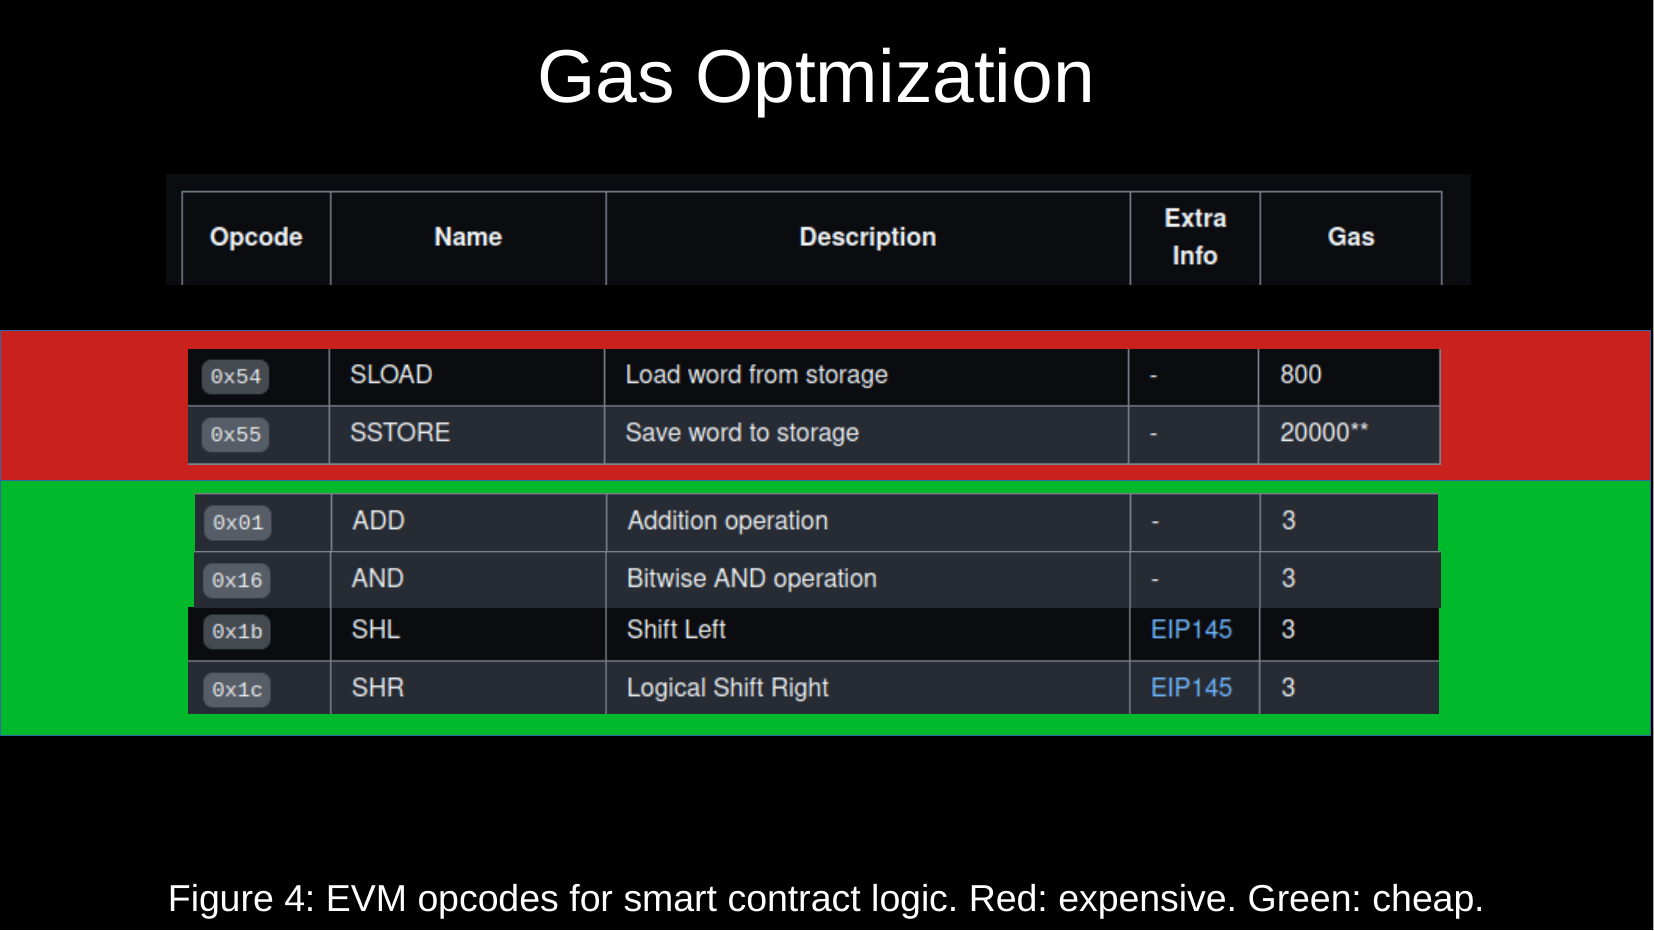

Gas Optmization
Figure 4: EVM opcodes for smart contract logic. Red: expensive. Green: cheap.